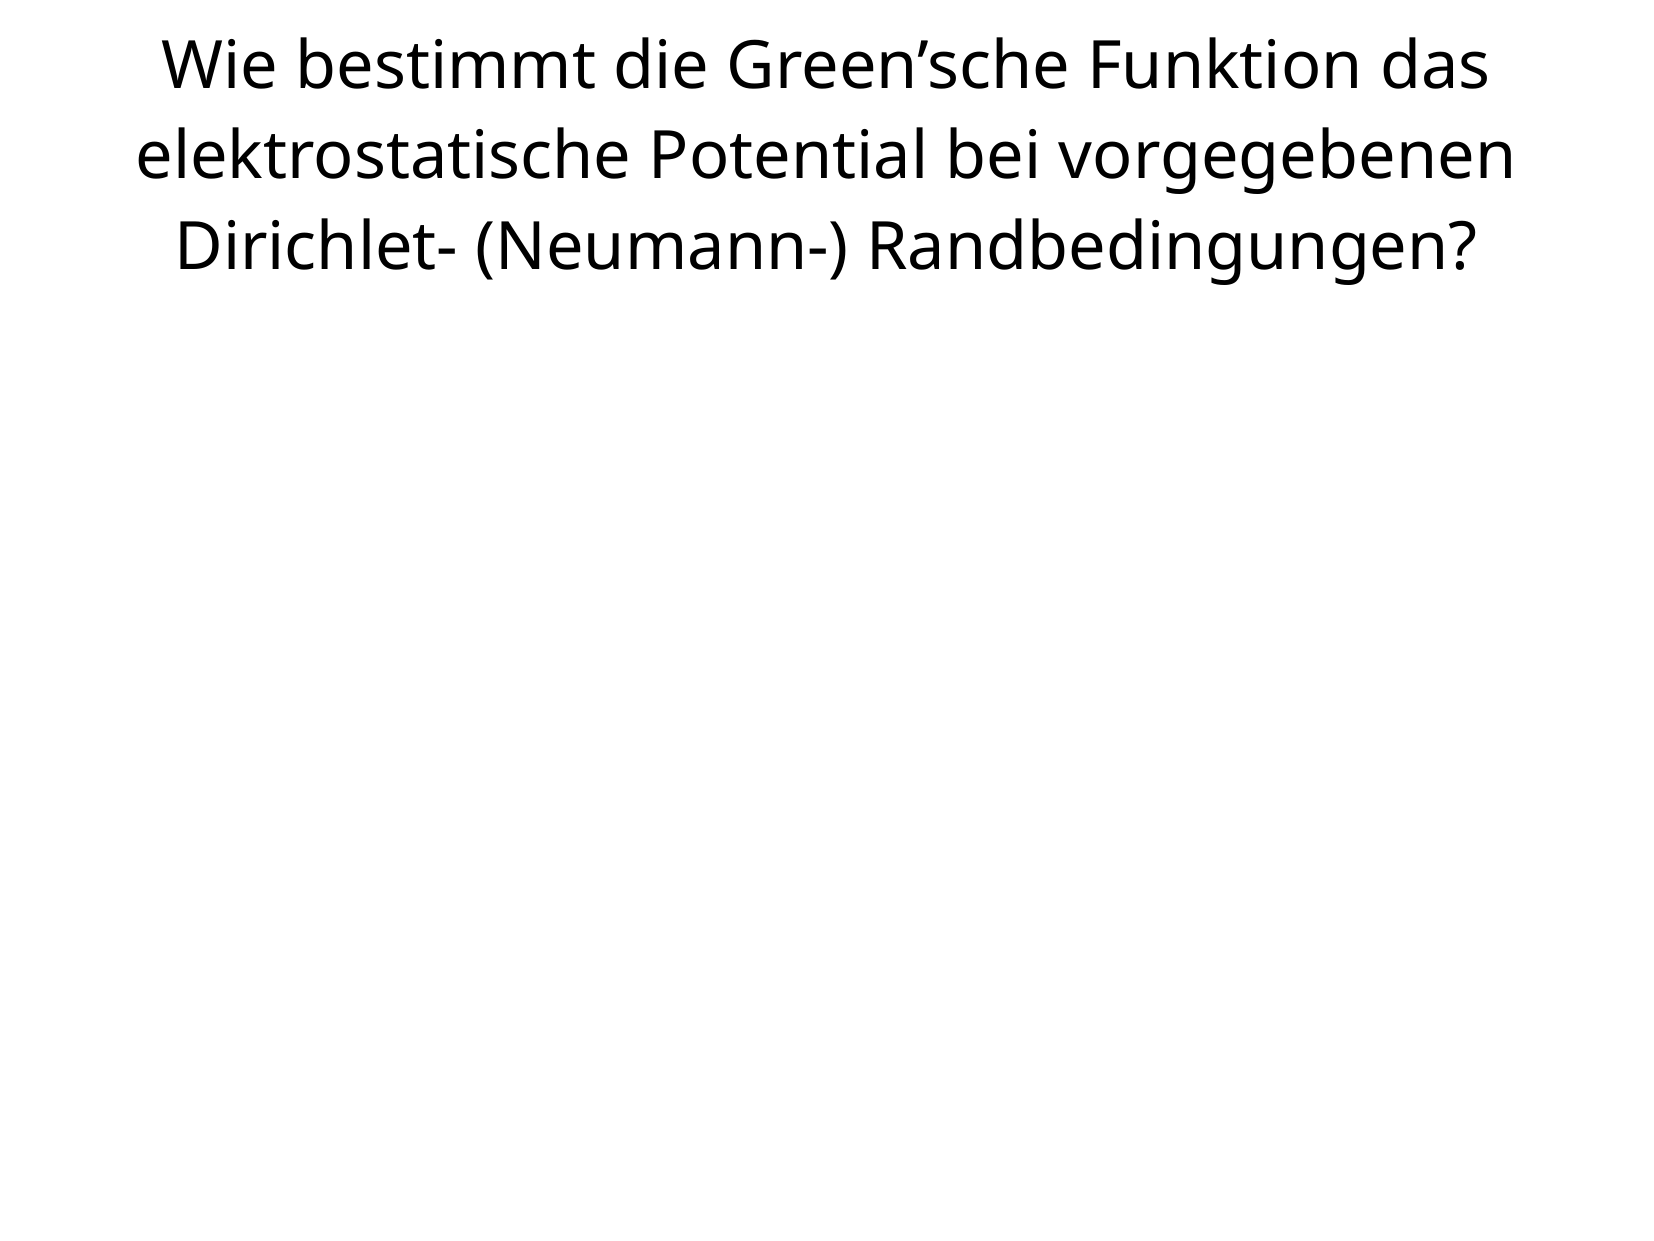

# Wie bestimmt die Green’sche Funktion das elektrostatische Potential bei vorgegebenen Dirichlet- (Neumann-) Randbedingungen?